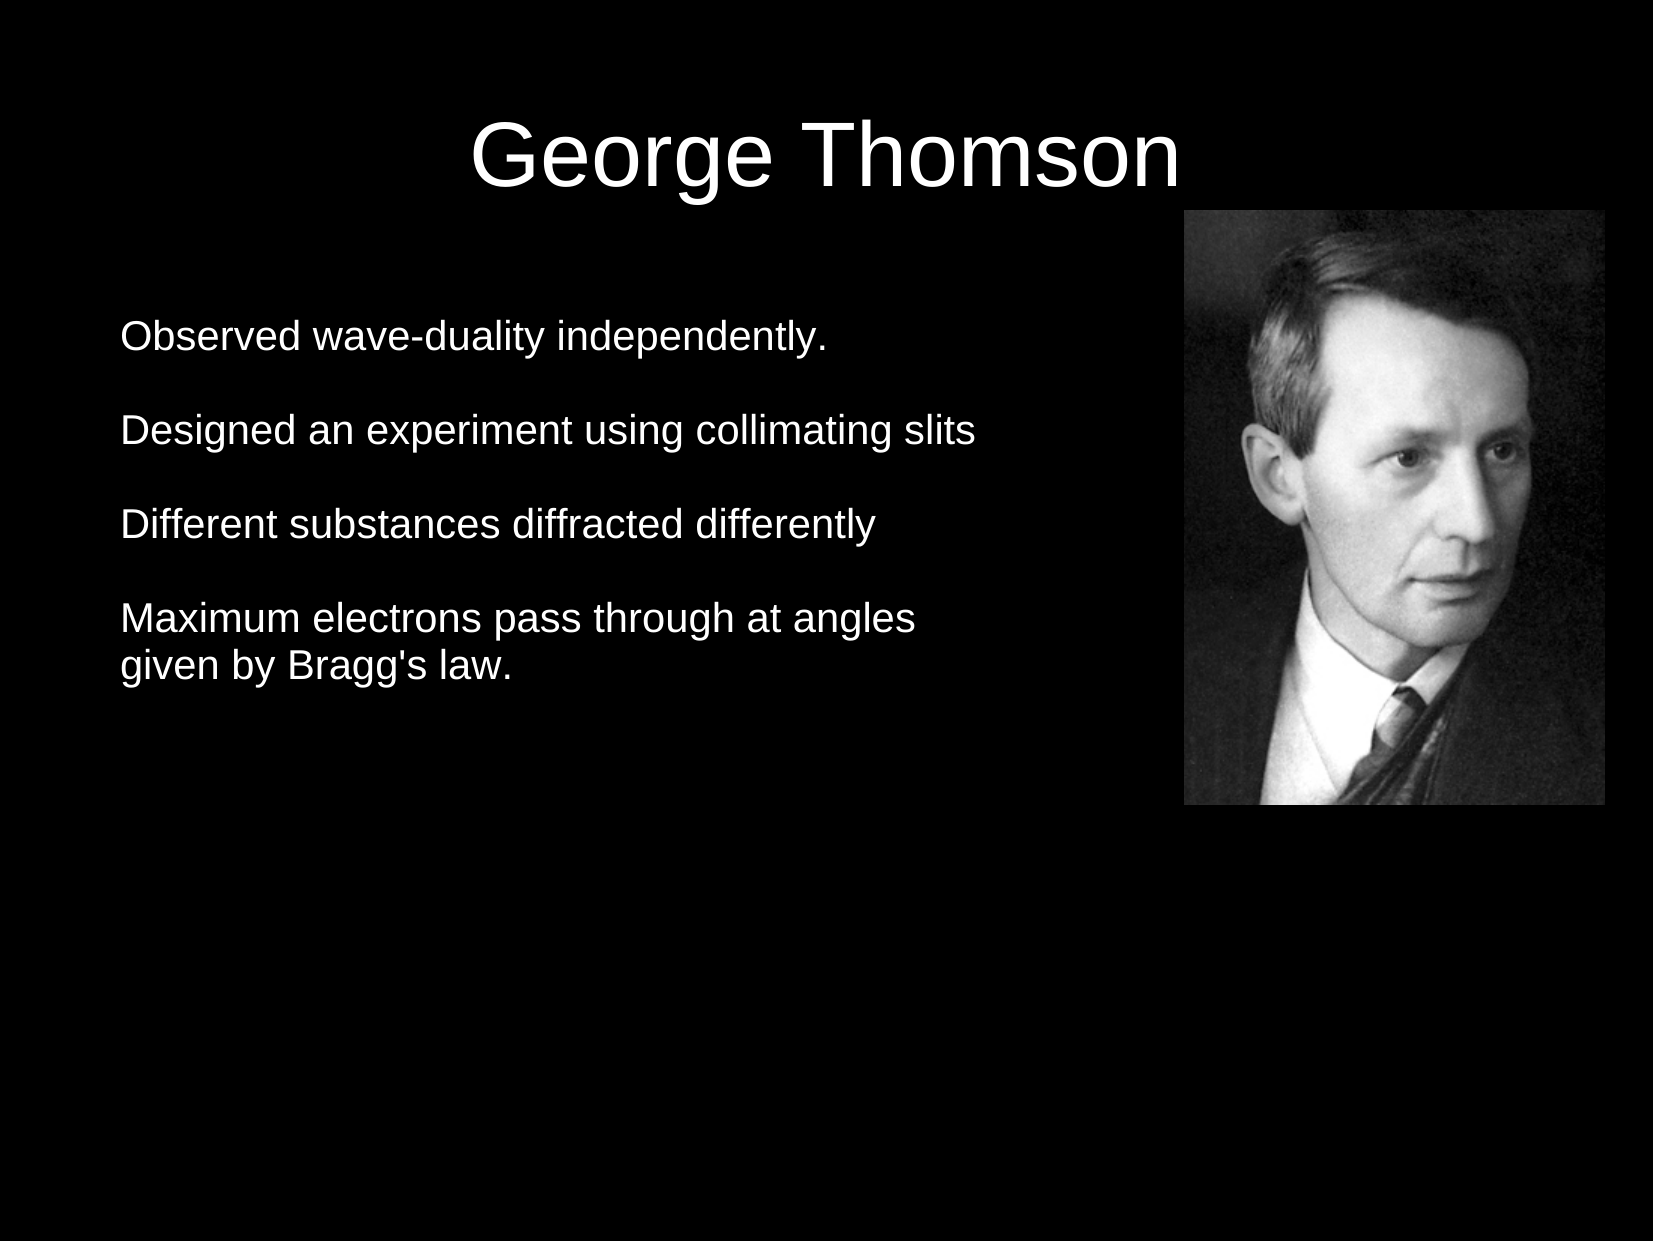

# George Thomson
Observed wave-duality independently.
Designed an experiment using collimating slits
Different substances diffracted differently
Maximum electrons pass through at angles given by Bragg's law.